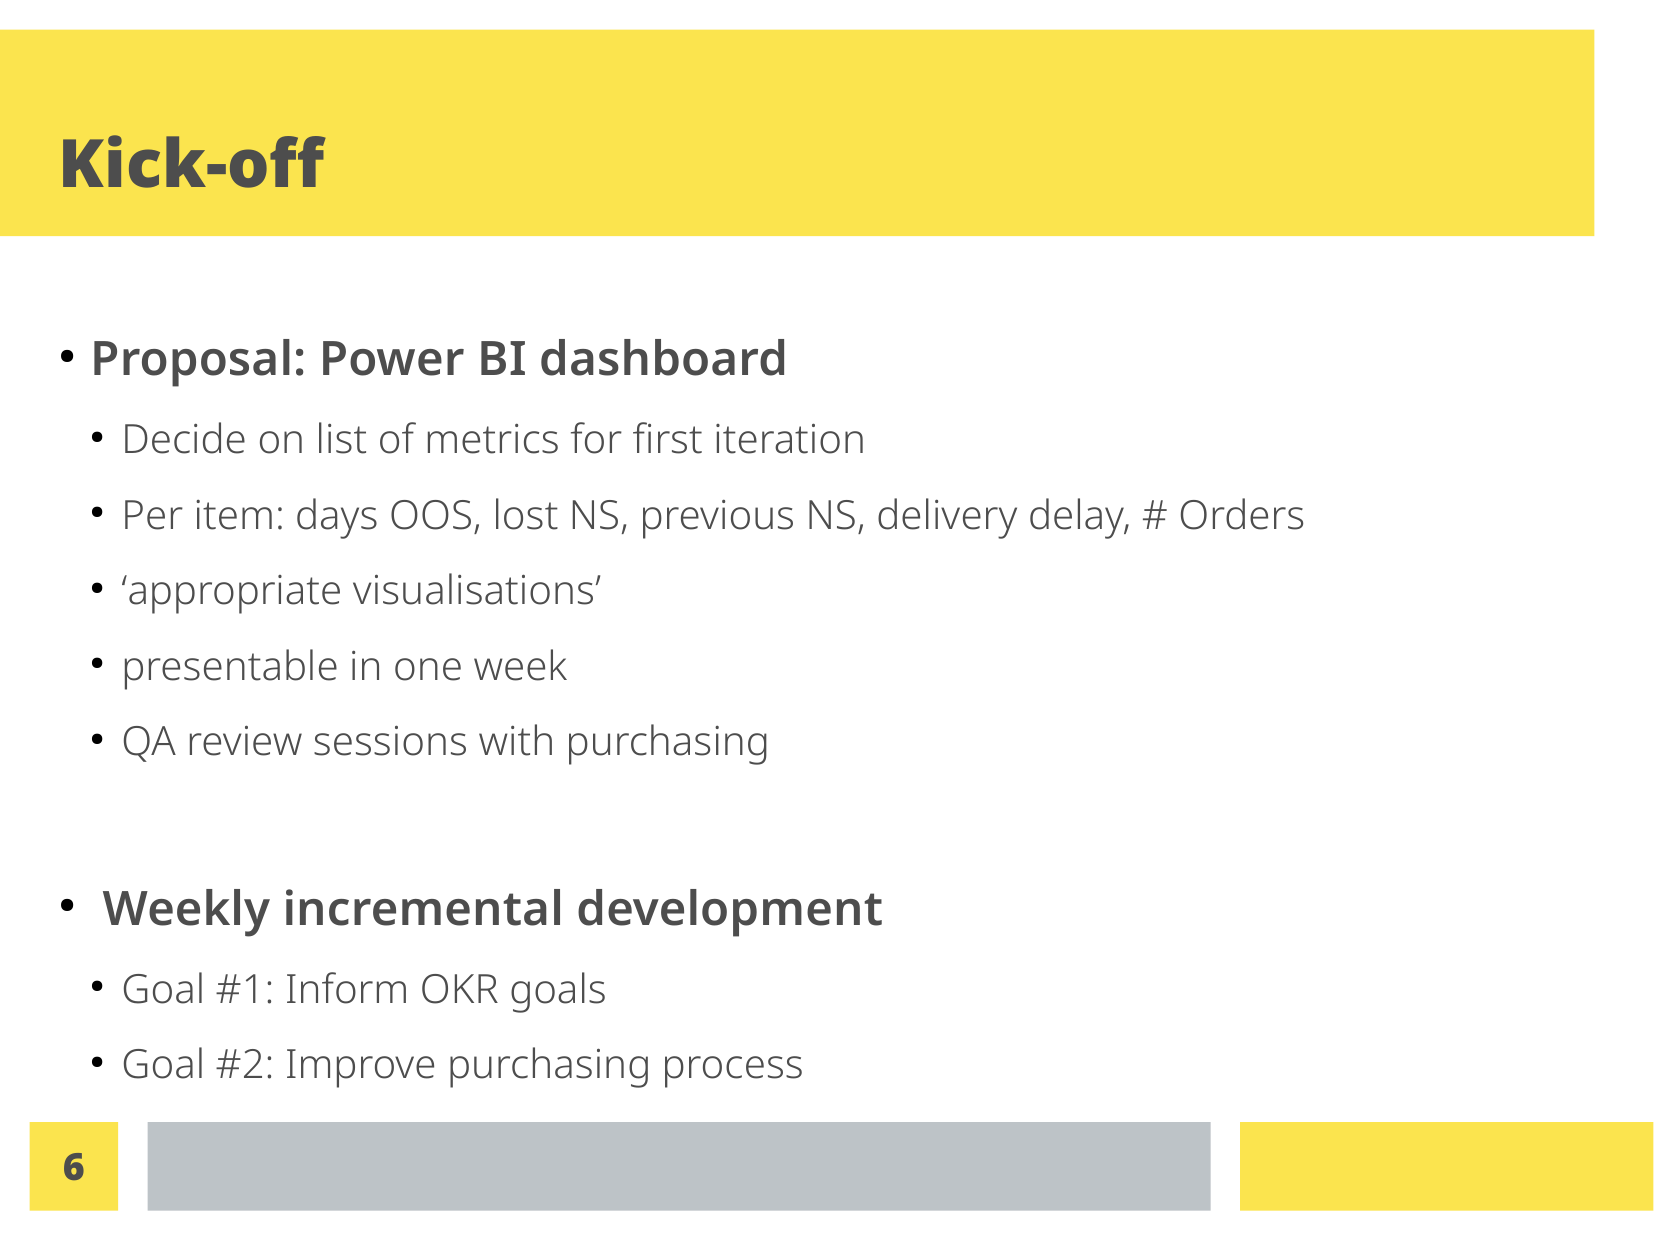

# Kick-off
Proposal: Power BI dashboard
Decide on list of metrics for first iteration
Per item: days OOS, lost NS, previous NS, delivery delay, # Orders
‘appropriate visualisations’
presentable in one week
QA review sessions with purchasing
 Weekly incremental development
Goal #1: Inform OKR goals
Goal #2: Improve purchasing process
6